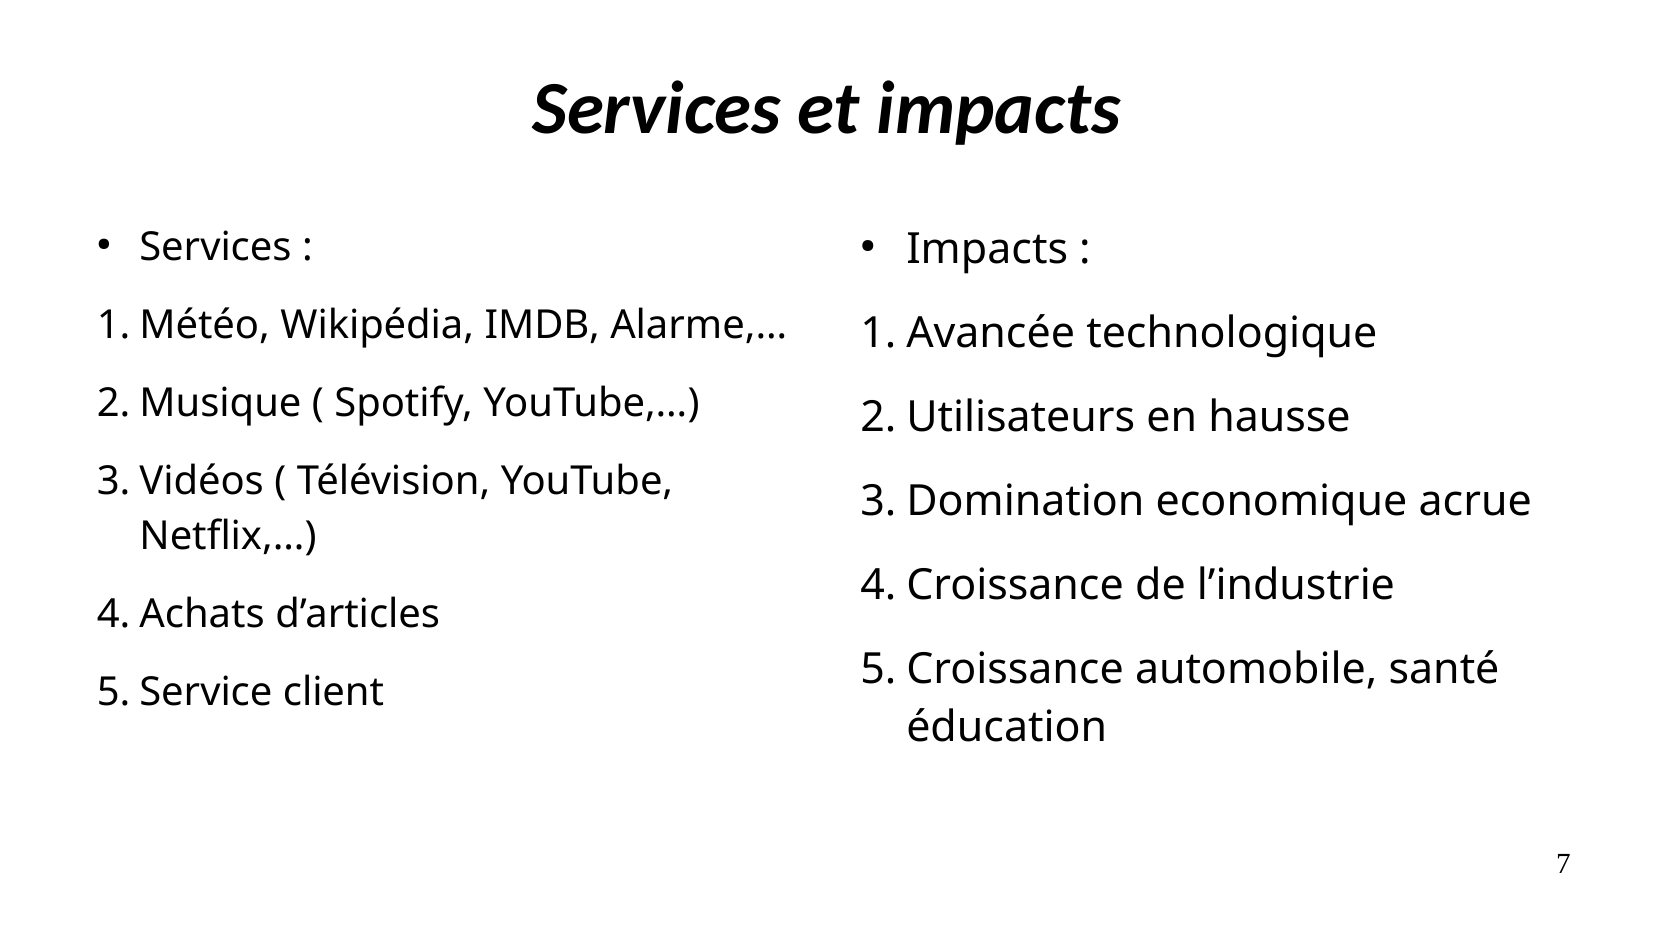

# Services et impacts
Services :
Météo, Wikipédia, IMDB, Alarme,…
Musique ( Spotify, YouTube,…)
Vidéos ( Télévision, YouTube, Netflix,…)
Achats d’articles
Service client
Impacts :
Avancée technologique
Utilisateurs en hausse
Domination economique acrue
Croissance de l’industrie
Croissance automobile, santé éducation
7